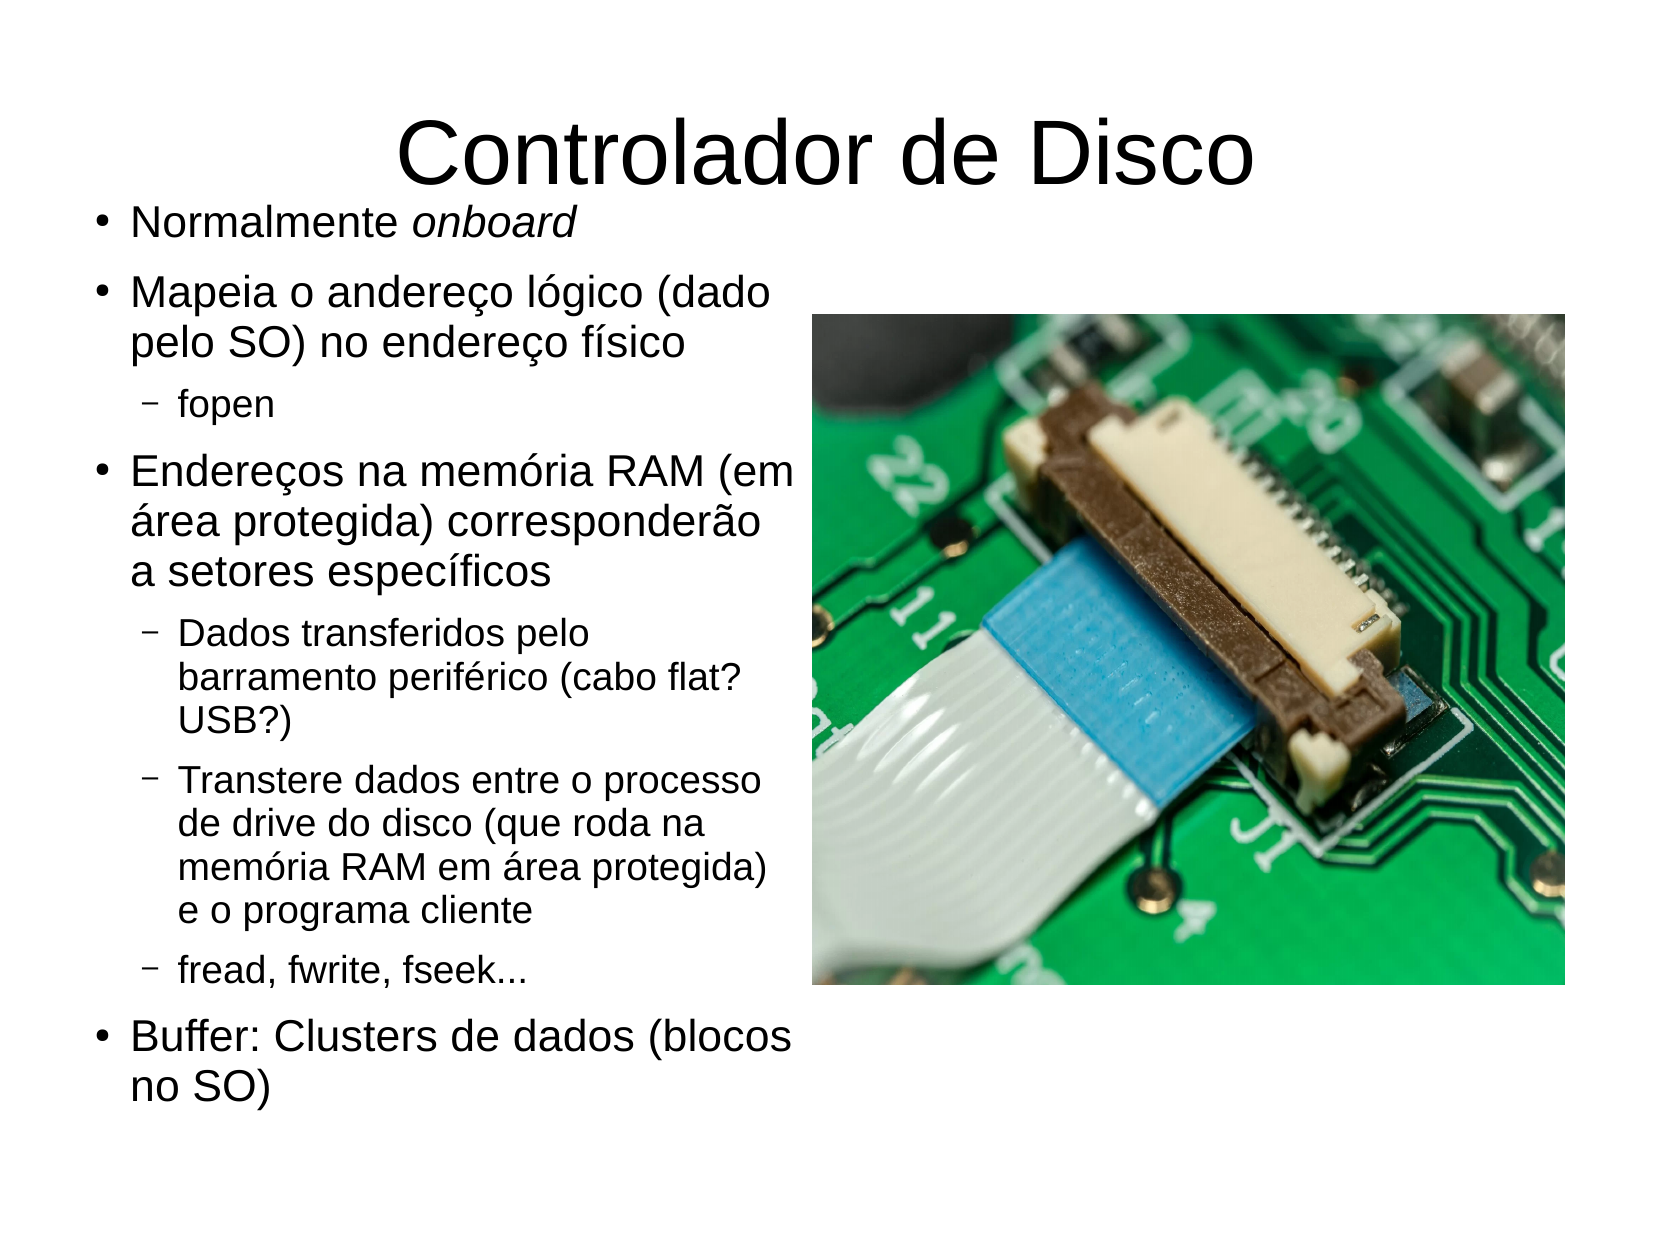

# Controlador de Disco
Normalmente onboard
Mapeia o andereço lógico (dado pelo SO) no endereço físico
fopen
Endereços na memória RAM (em área protegida) corresponderão a setores específicos
Dados transferidos pelo barramento periférico (cabo flat? USB?)
Transtere dados entre o processo de drive do disco (que roda na memória RAM em área protegida) e o programa cliente
fread, fwrite, fseek...
Buffer: Clusters de dados (blocos no SO)